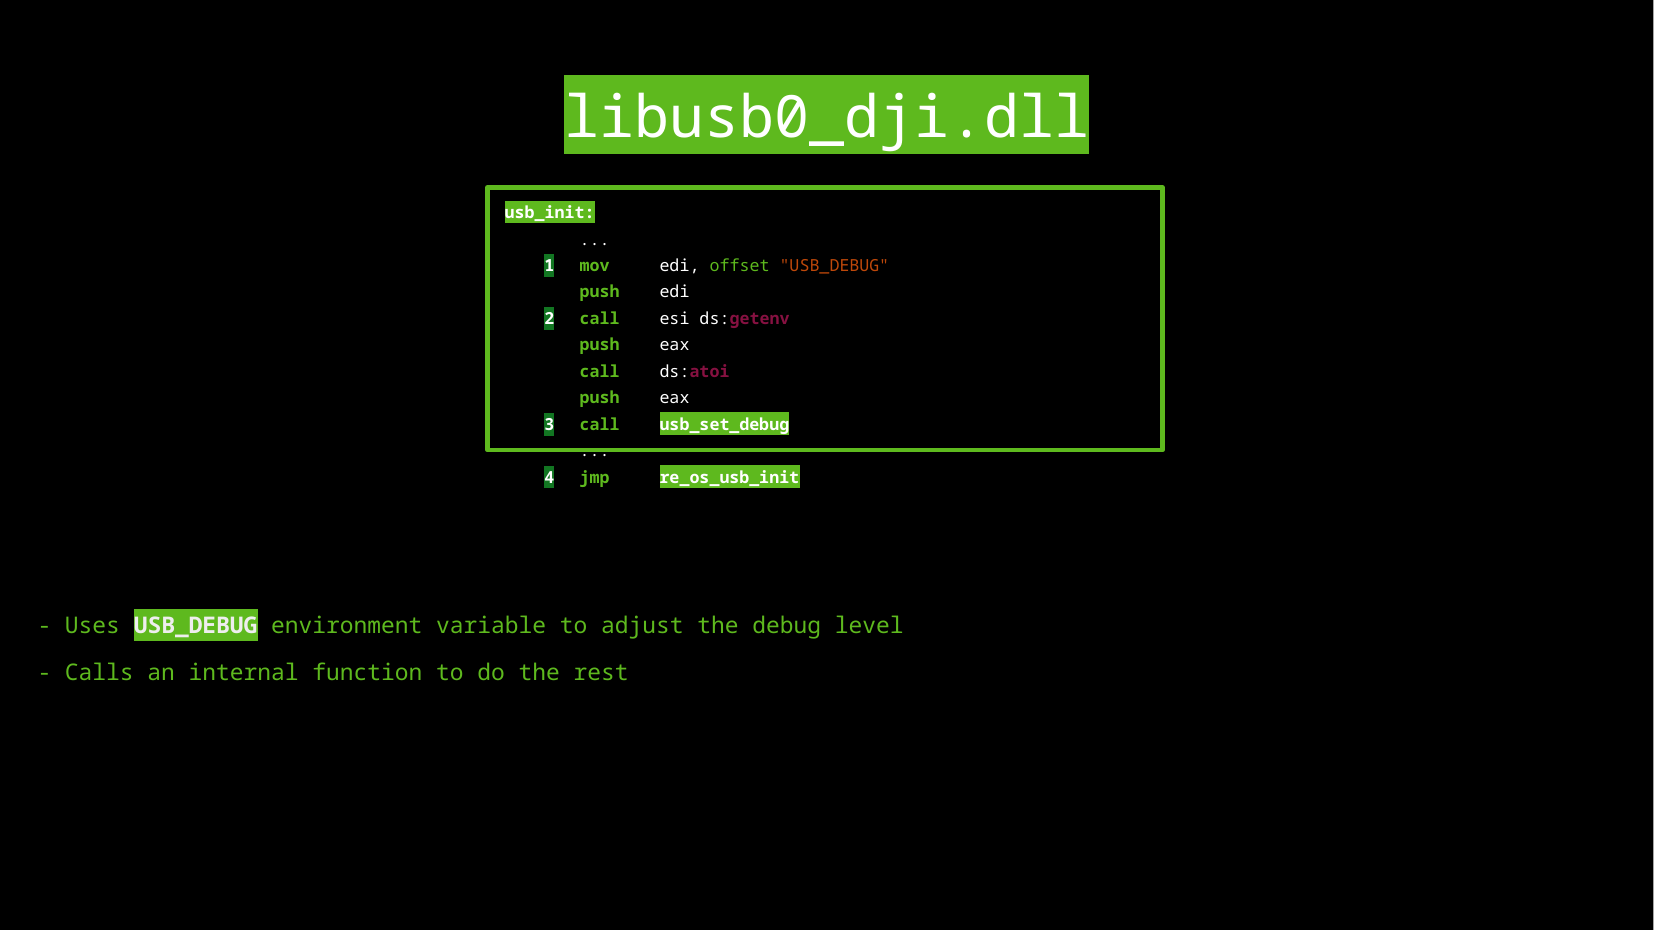

# libusb0_dji.dll
usb_init:
	...
	mov edi, offset "USB_DEBUG"
	push edi
	call esi ds:getenv
	push eax
	call ds:atoi
	push eax
	call usb_set_debug
	...
	jmp re_os_usb_init
1
2
3
4
- Uses USB_DEBUG environment variable to adjust the debug level
- Calls an internal function to do the rest